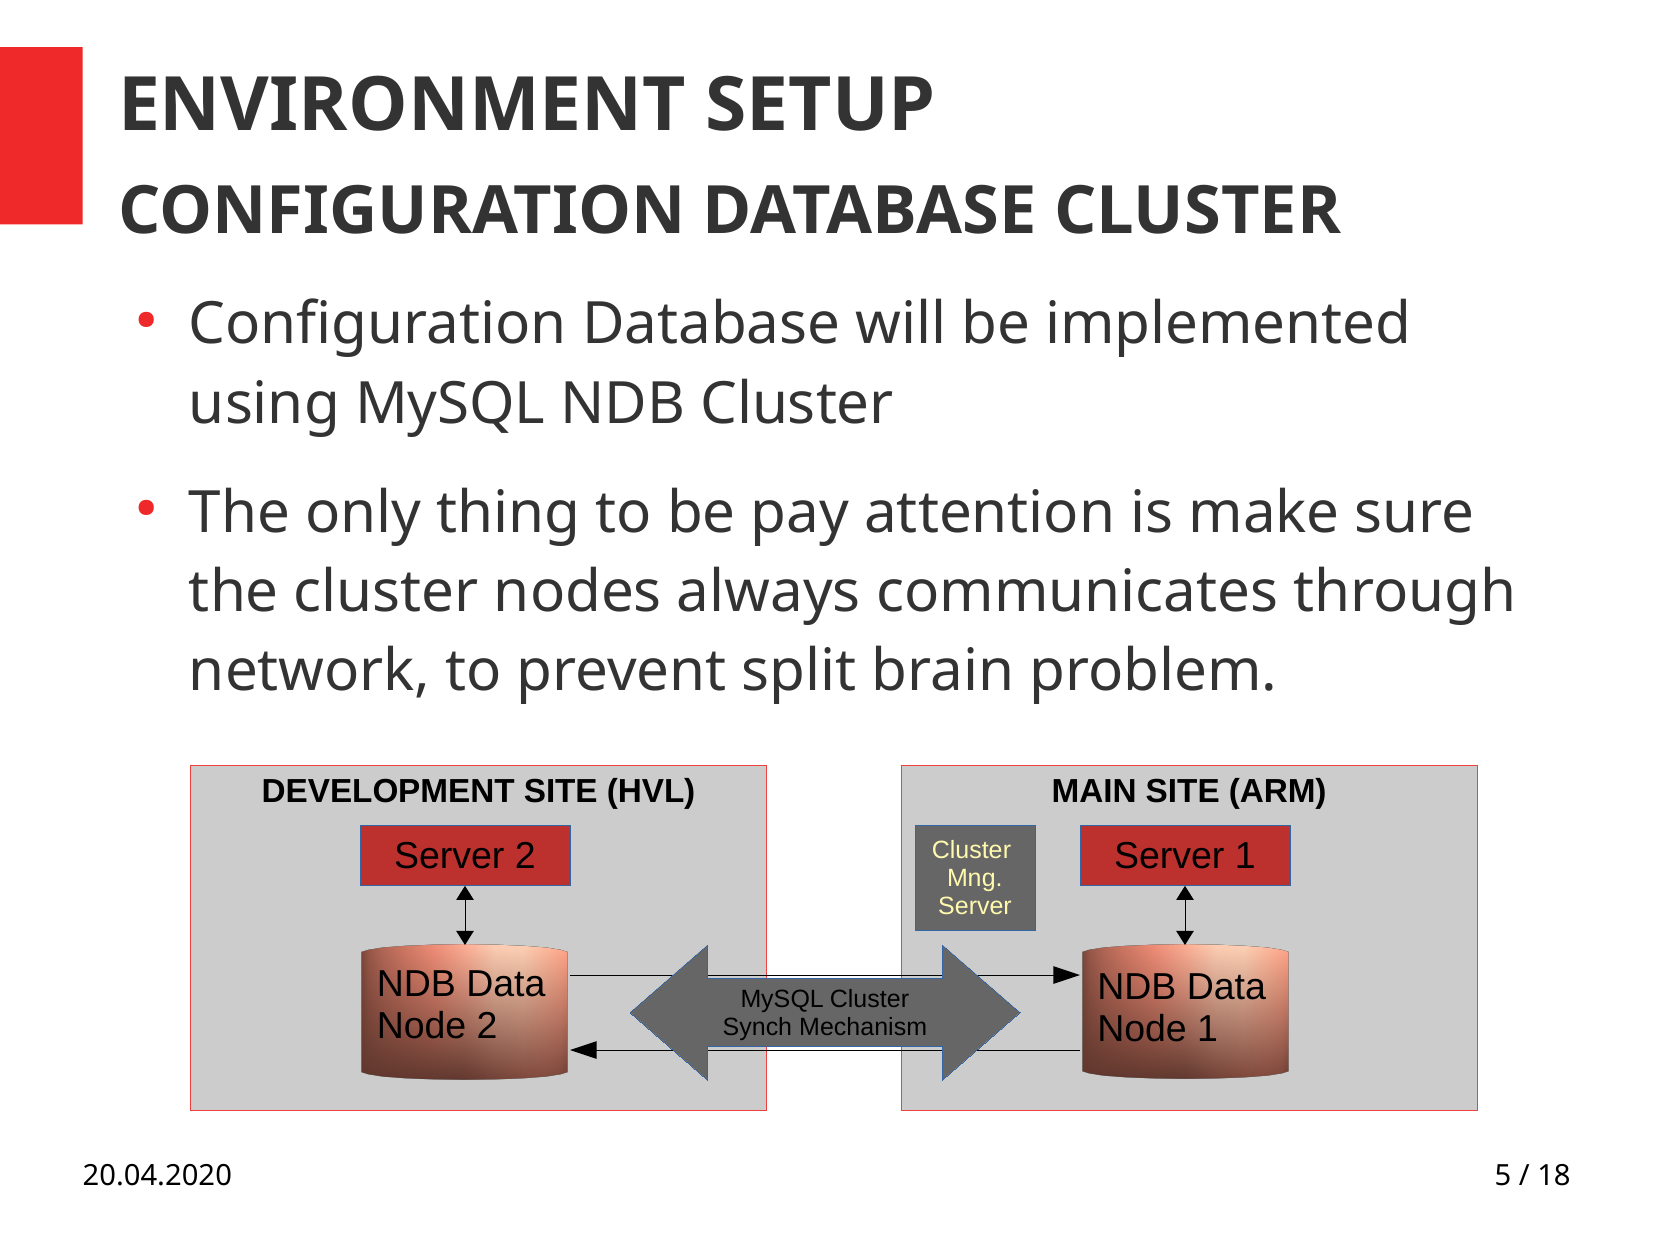

# ENVIRONMENT SETUP CONFIGURATION DATABASE CLUSTER
Configuration Database will be implemented using MySQL NDB Cluster
The only thing to be pay attention is make sure the cluster nodes always communicates through network, to prevent split brain problem.
DEVELOPMENT SITE (HVL)
MAIN SITE (ARM)
Server 2
Cluster
Mng.
Server
Server 1
MySQL Cluster
Synch Mechanism
NDB Data Node 2
NDB Data Node 1
20.04.2020
5